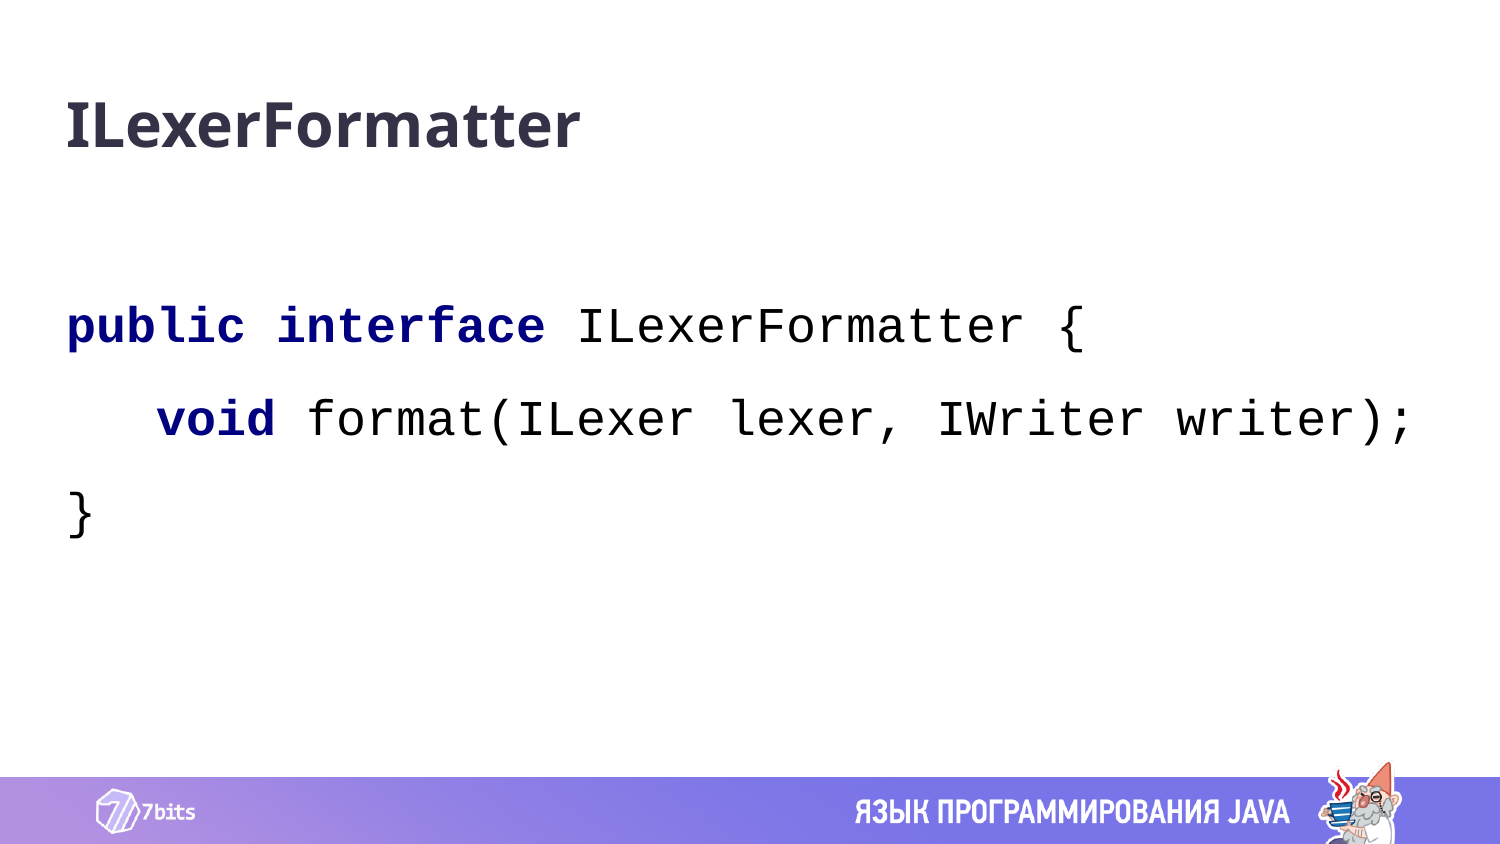

# ILexerFormatter
public interface ILexerFormatter {
 void format(ILexer lexer, IWriter writer);
}